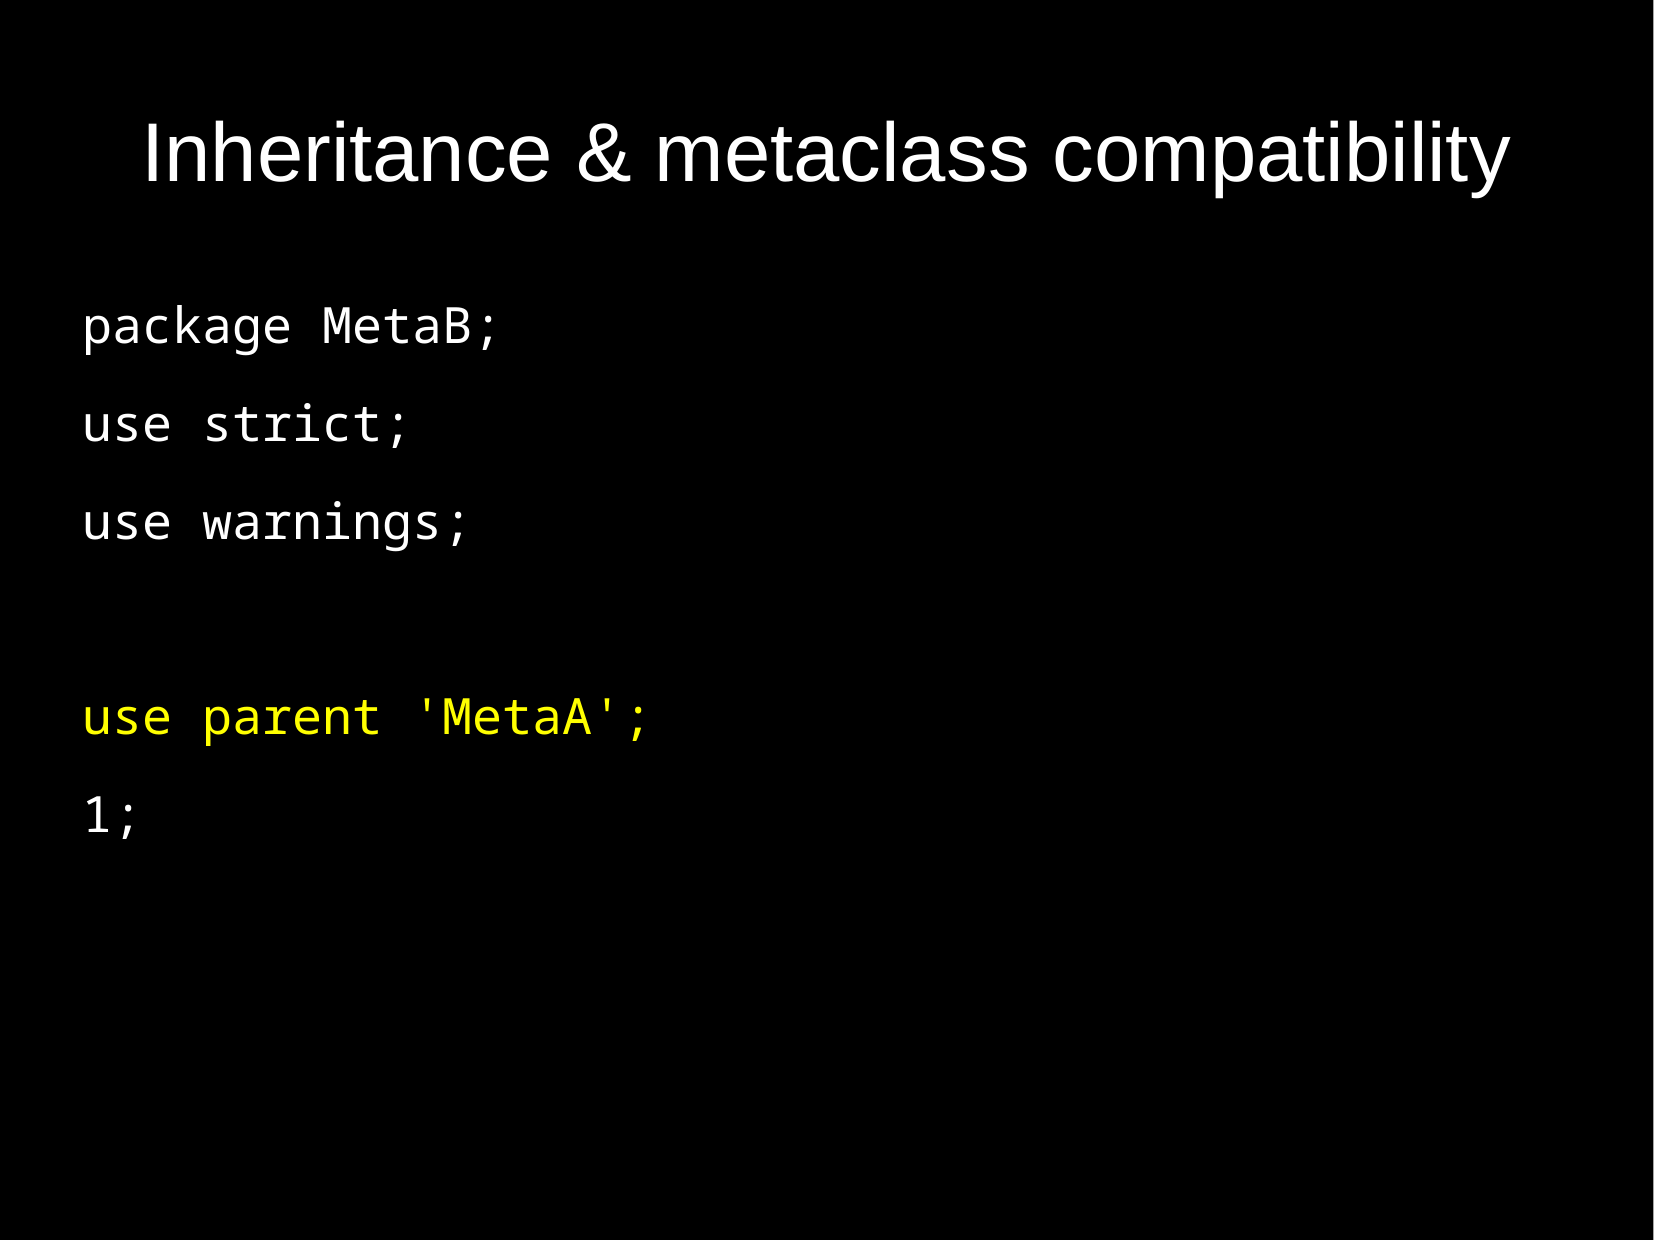

# Inheritance & metaclass compatibility
package MetaB;
use strict;
use warnings;
use parent 'MetaA';
1;